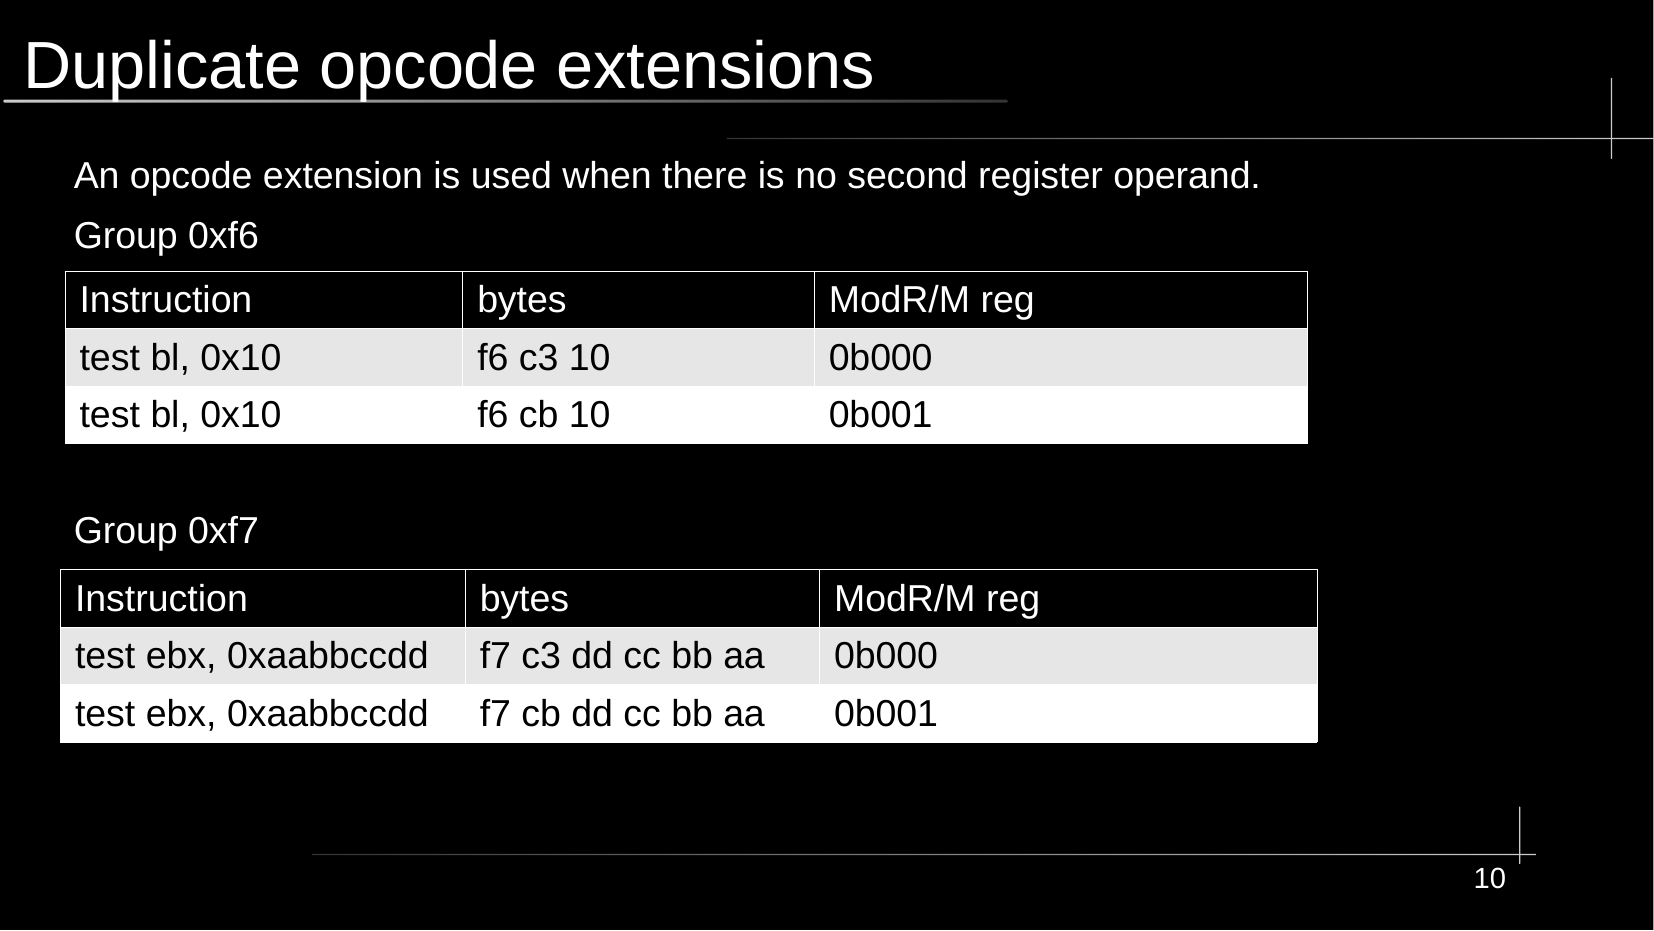

# Duplicate opcode extensions
An opcode extension is used when there is no second register operand.
Group 0xf6
| Instruction | bytes | ModR/M reg |
| --- | --- | --- |
| test bl, 0x10 | f6 c3 10 | 0b000 |
| test bl, 0x10 | f6 cb 10 | 0b001 |
Group 0xf7
| Instruction | bytes | ModR/M reg |
| --- | --- | --- |
| test ebx, 0xaabbccdd | f7 c3 dd cc bb aa | 0b000 |
| test ebx, 0xaabbccdd | f7 cb dd cc bb aa | 0b001 |
10